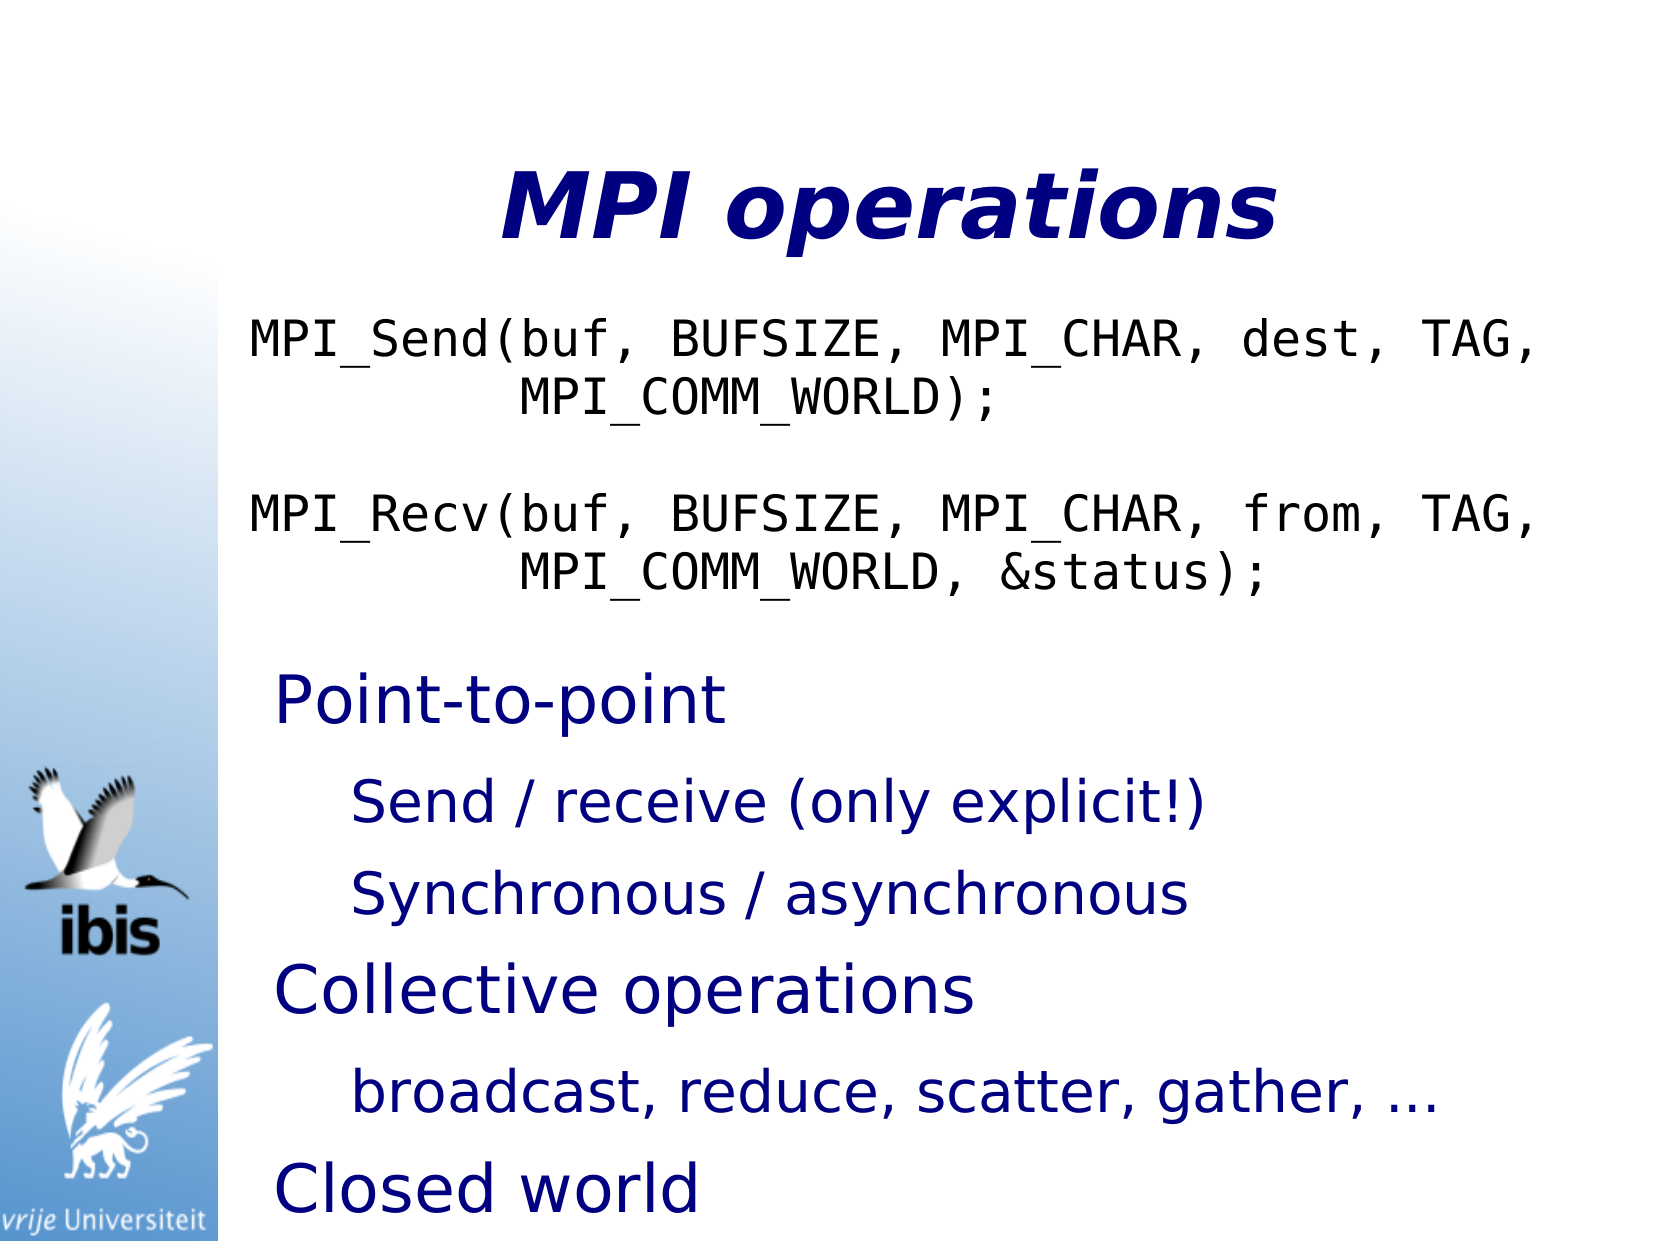

# MPI operations
MPI_Send(buf, BUFSIZE, MPI_CHAR, dest, TAG, MPI_COMM_WORLD);
MPI_Recv(buf, BUFSIZE, MPI_CHAR, from, TAG,
 MPI_COMM_WORLD, &status);
Point-to-point
Send / receive (only explicit!)
Synchronous / asynchronous
Collective operations
broadcast, reduce, scatter, gather, ...
Closed world